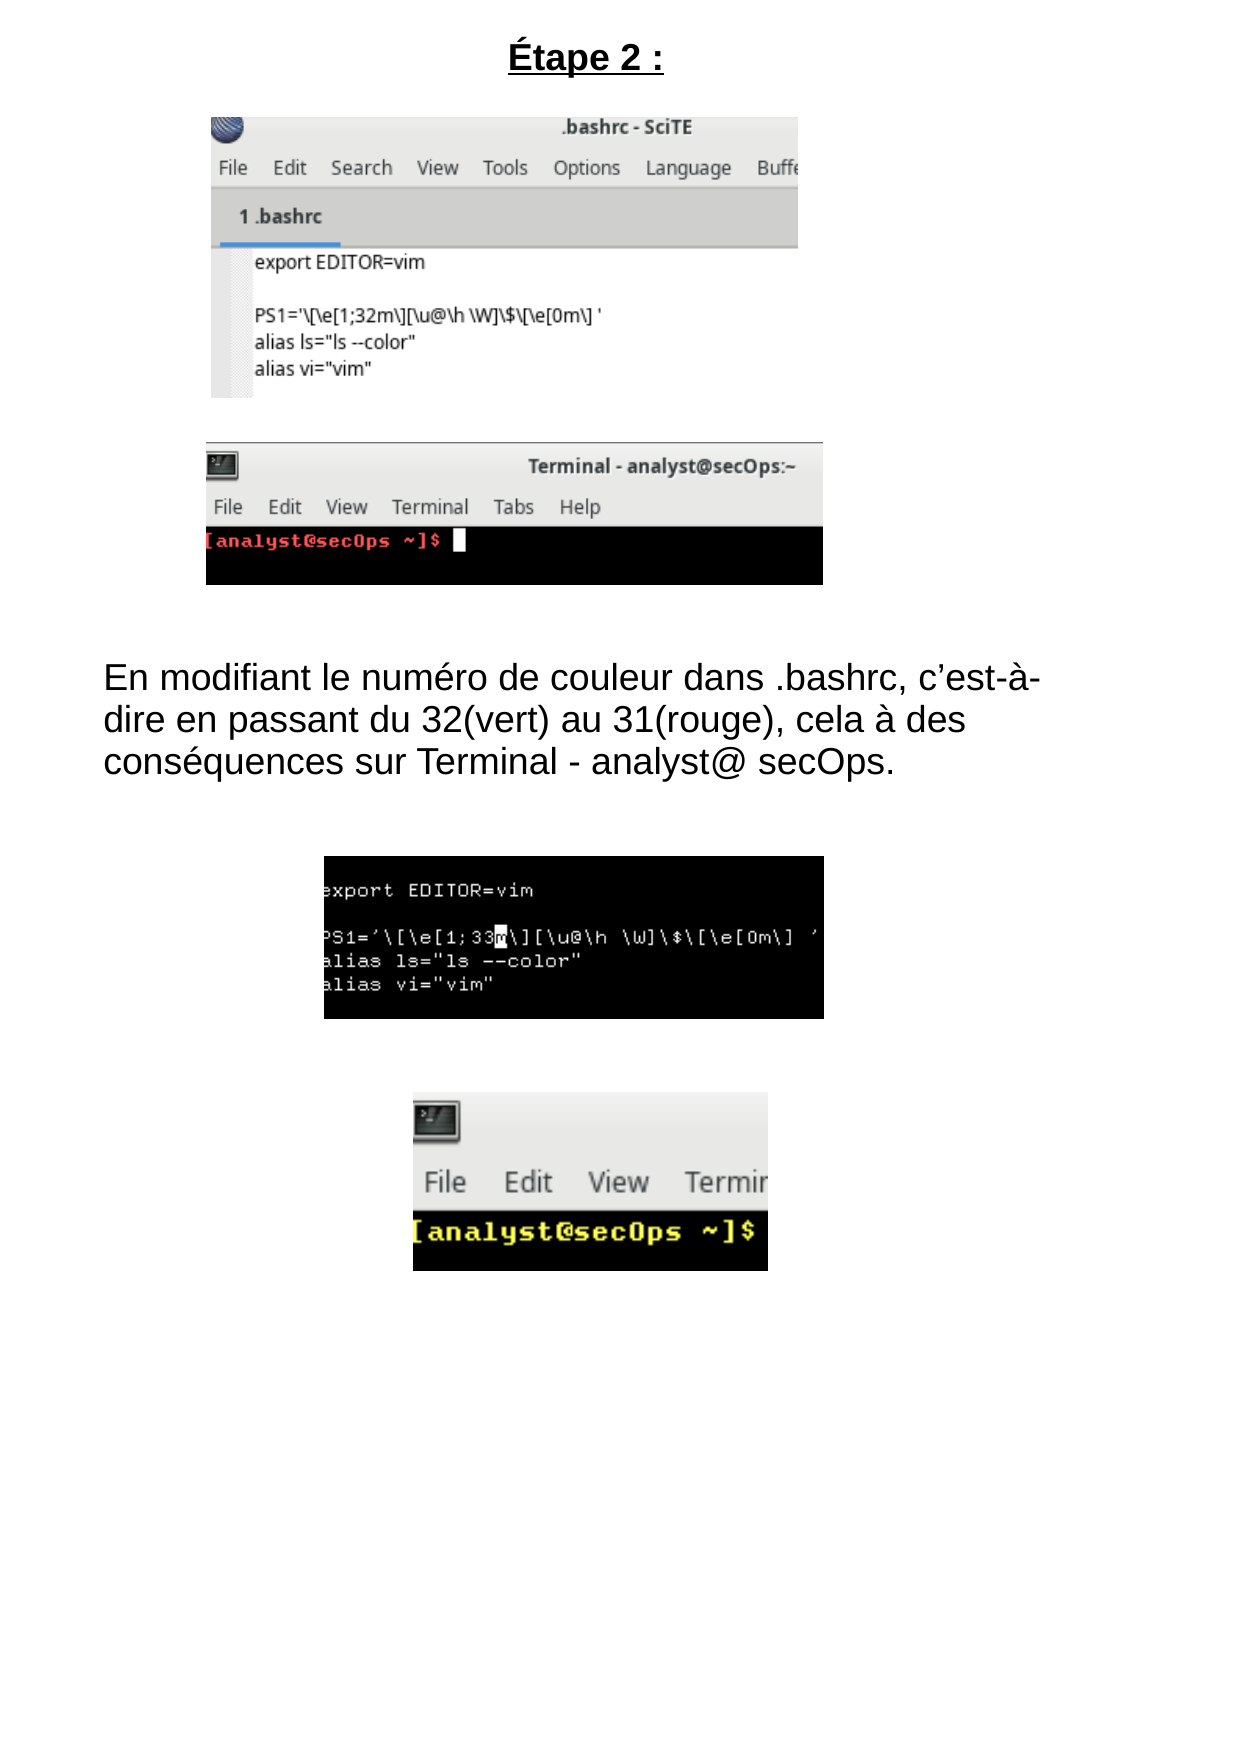

Étape 2 :
En modifiant le numéro de couleur dans .bashrc, c’est-à-dire en passant du 32(vert) au 31(rouge), cela à des conséquences sur Terminal - analyst@ secOps.